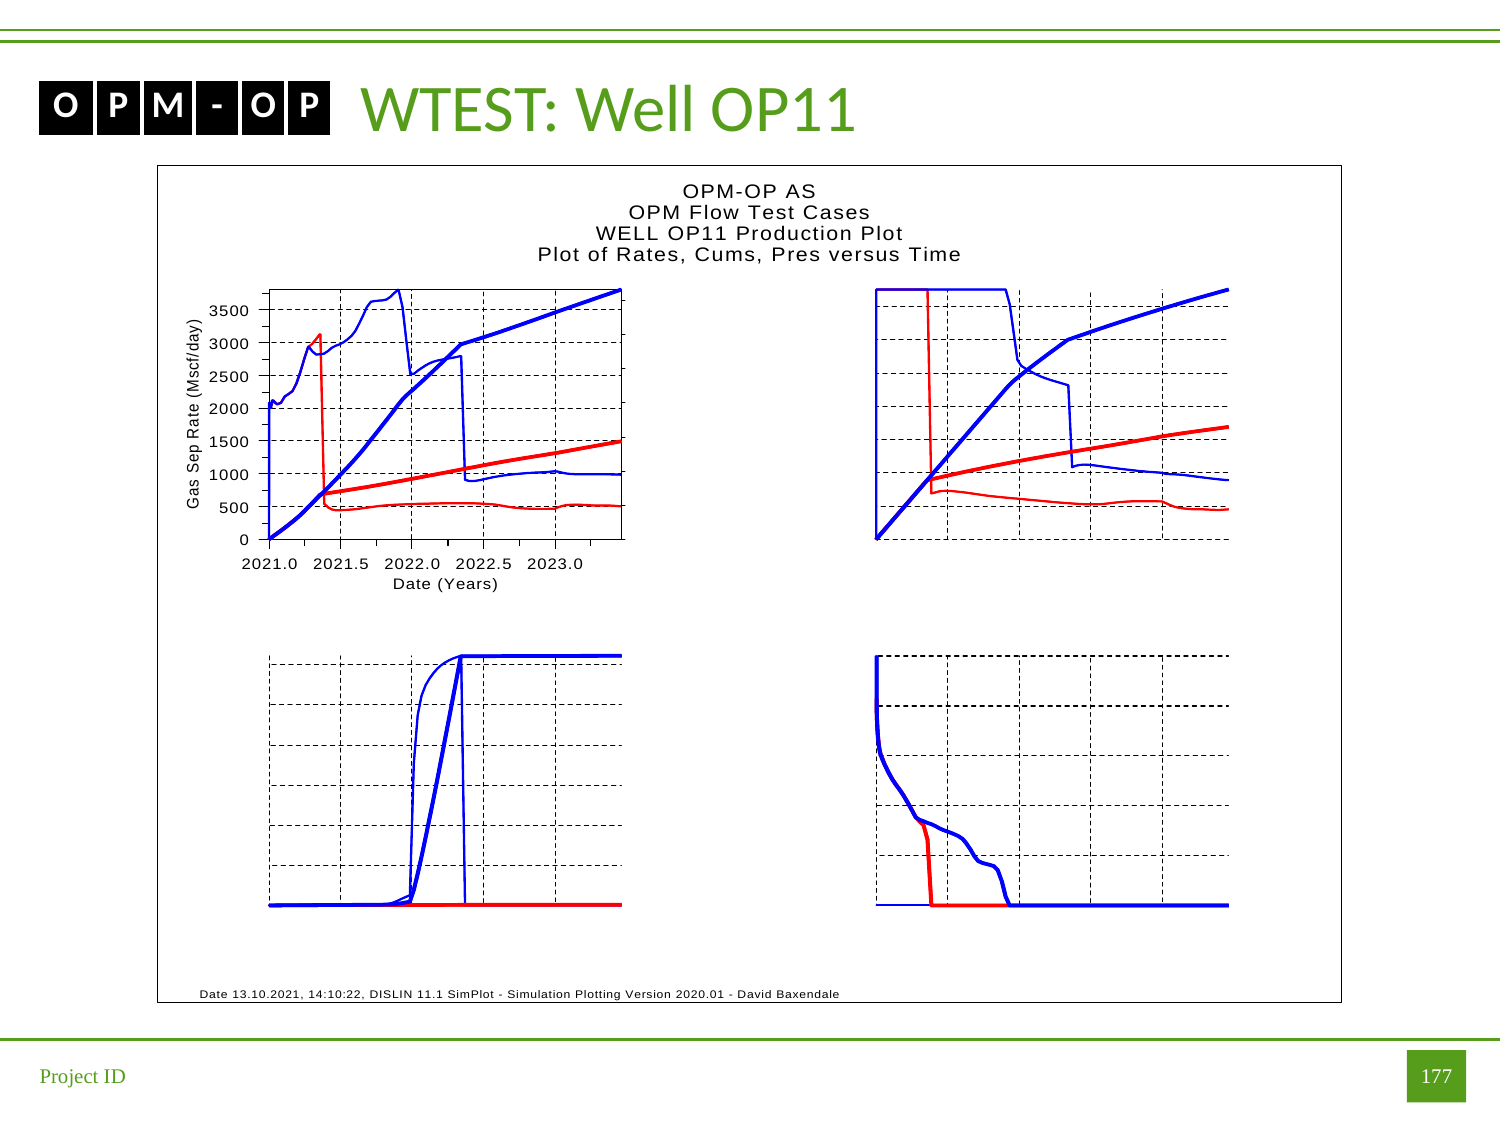

# WTEST: well OP11
Project ID
177